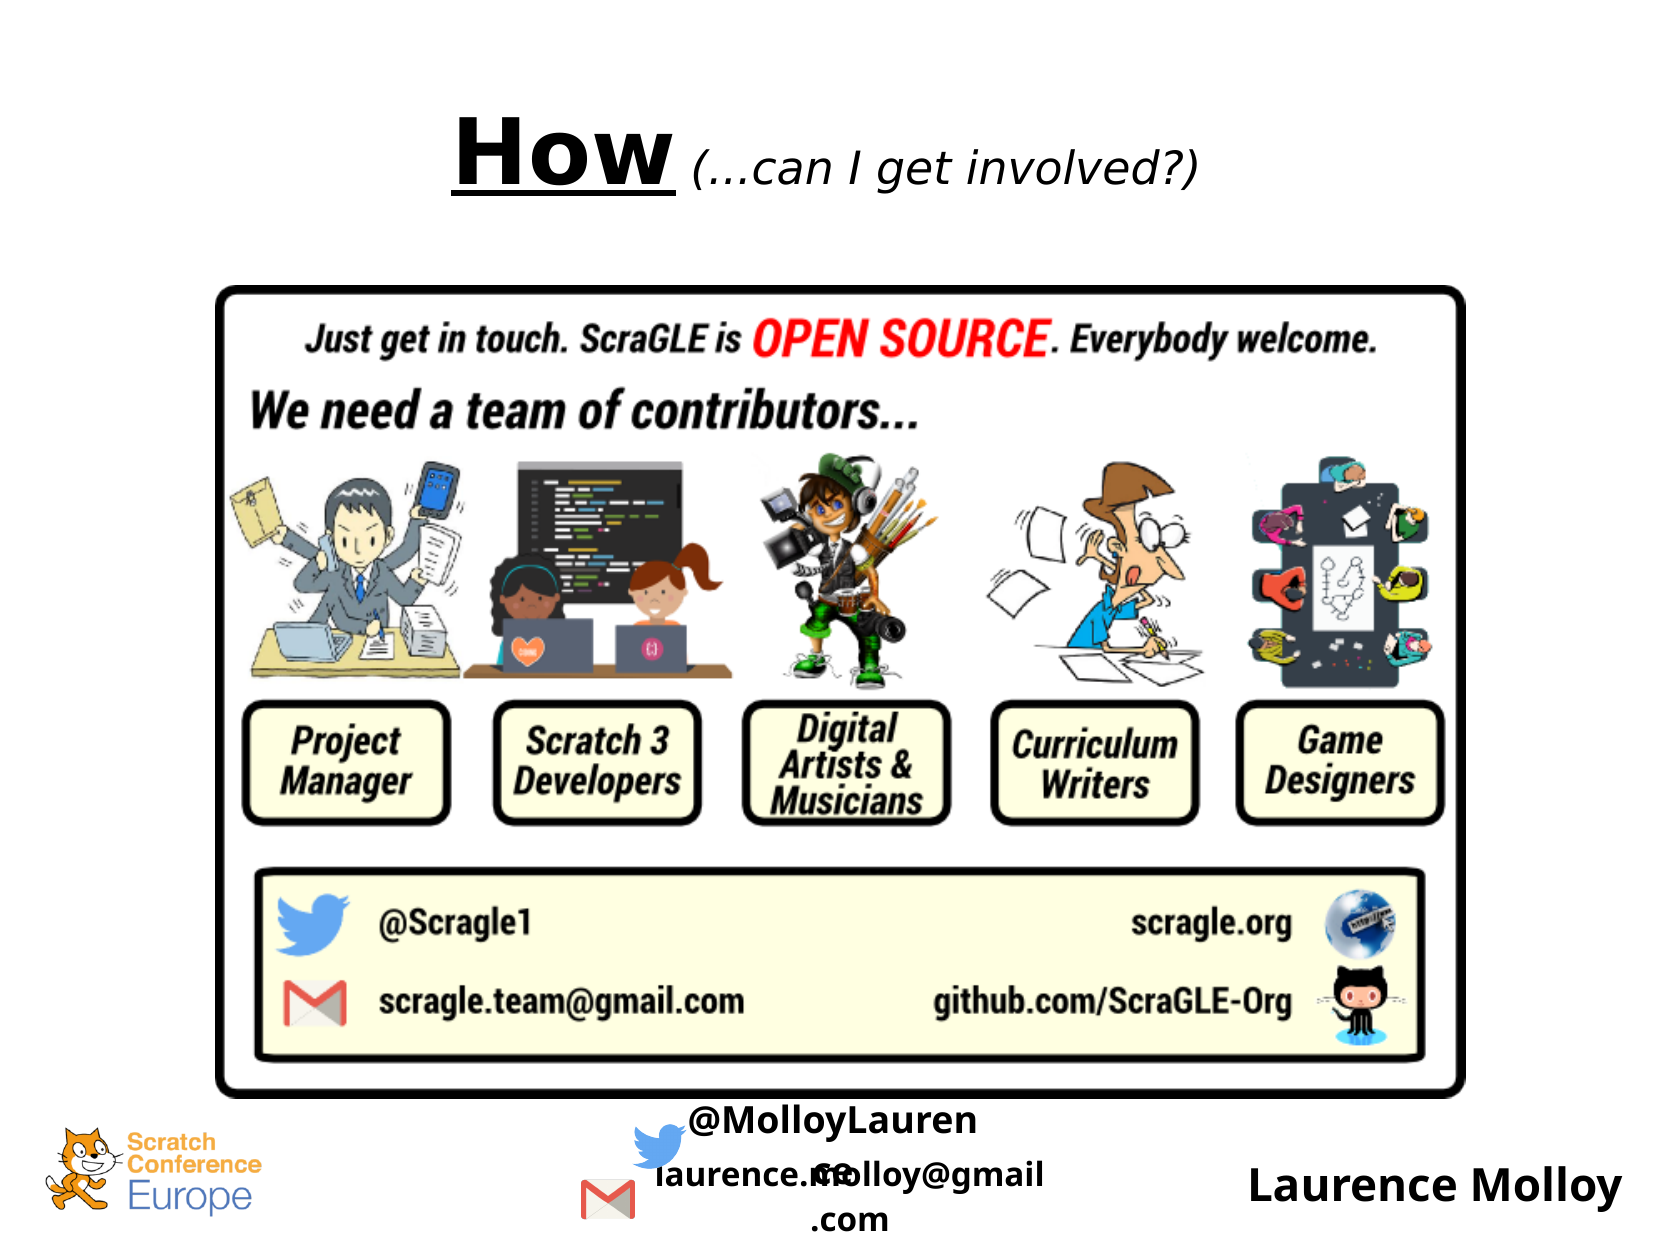

# How (...can I get involved?)
@MolloyLaurence
Laurence Molloy
laurence.molloy@gmail.com